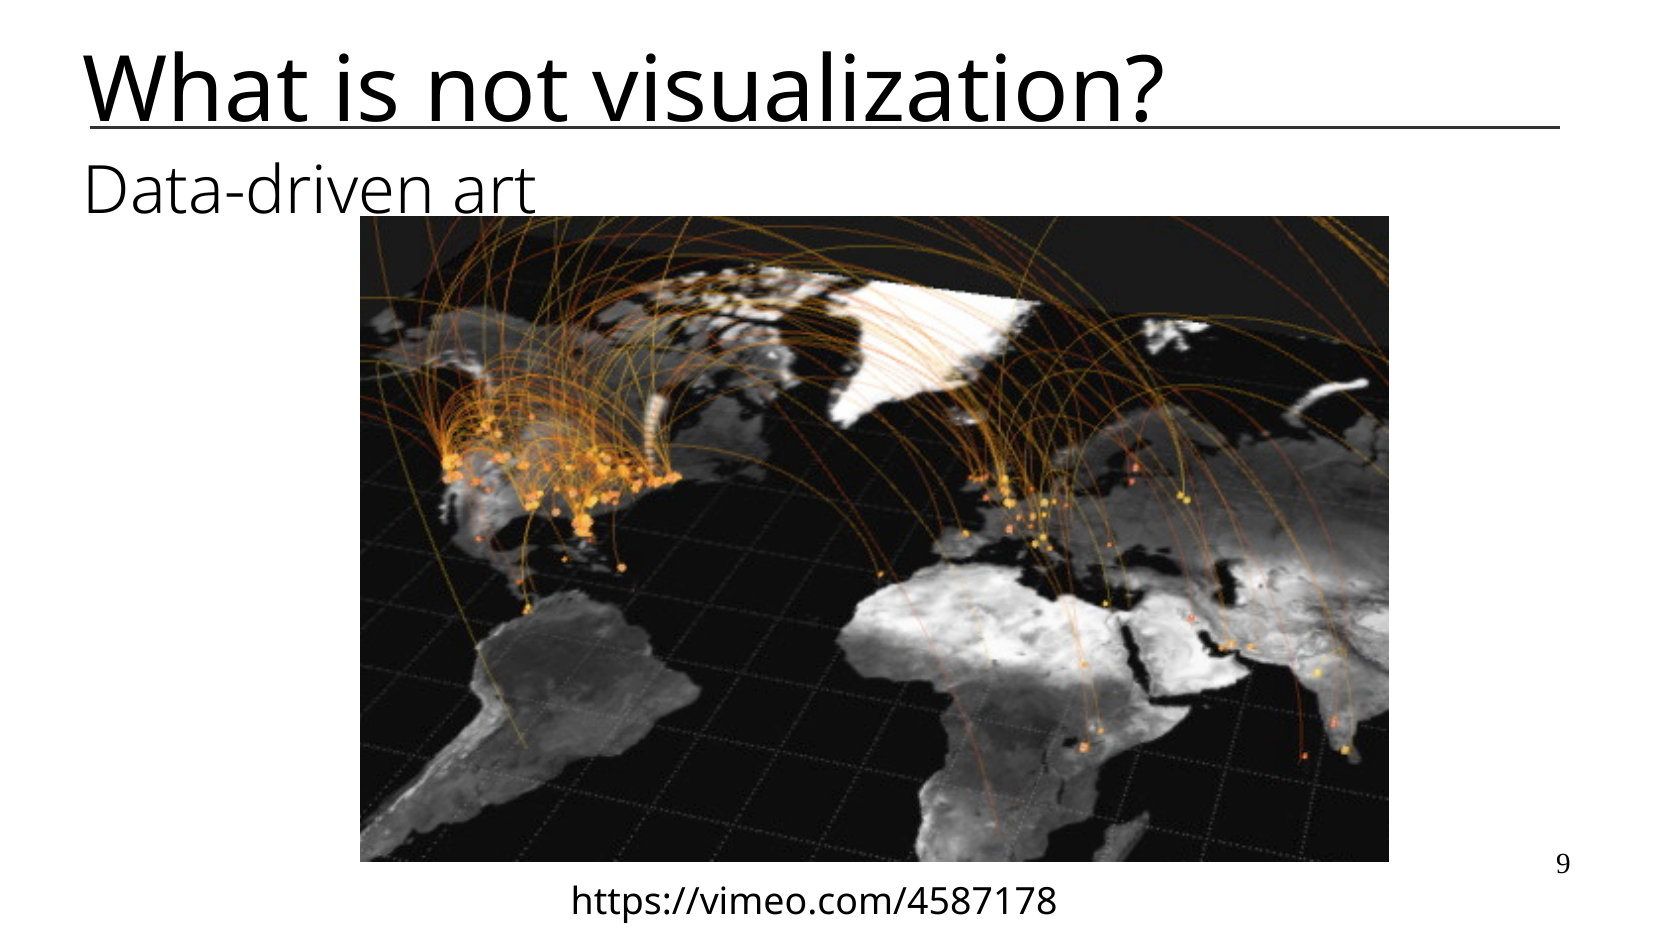

# What is not visualization?
Data-driven art
9
https://vimeo.com/4587178